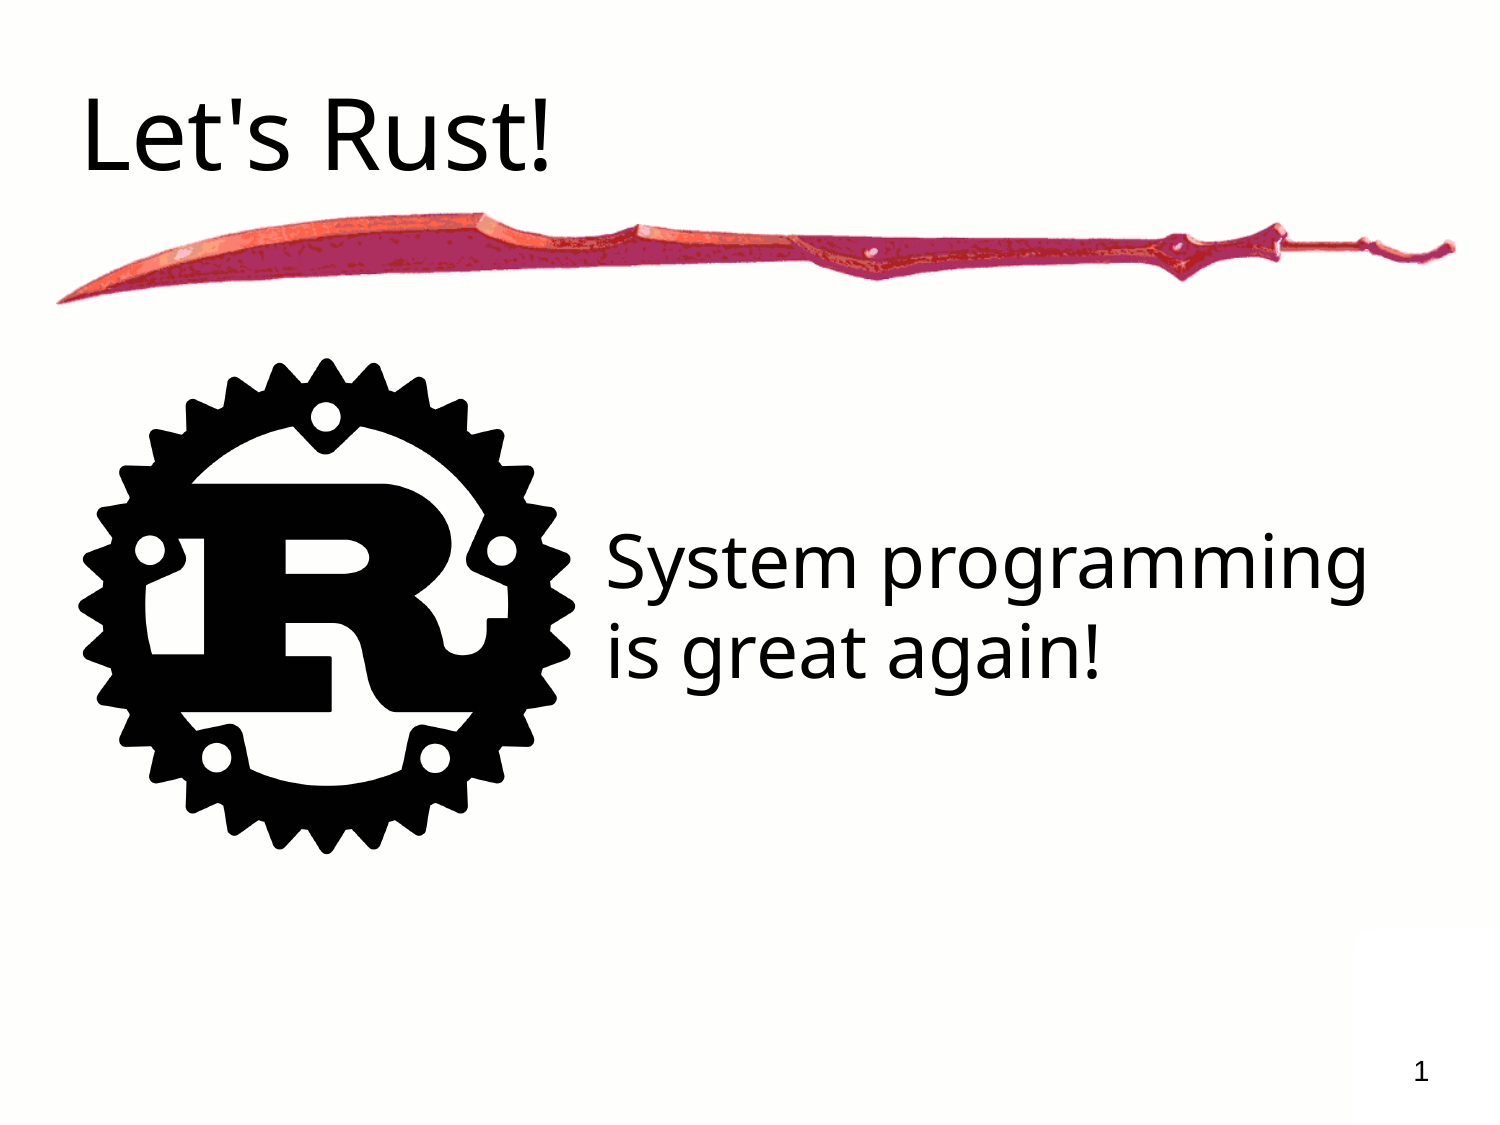

# Let's Rust!
System programming is great again!